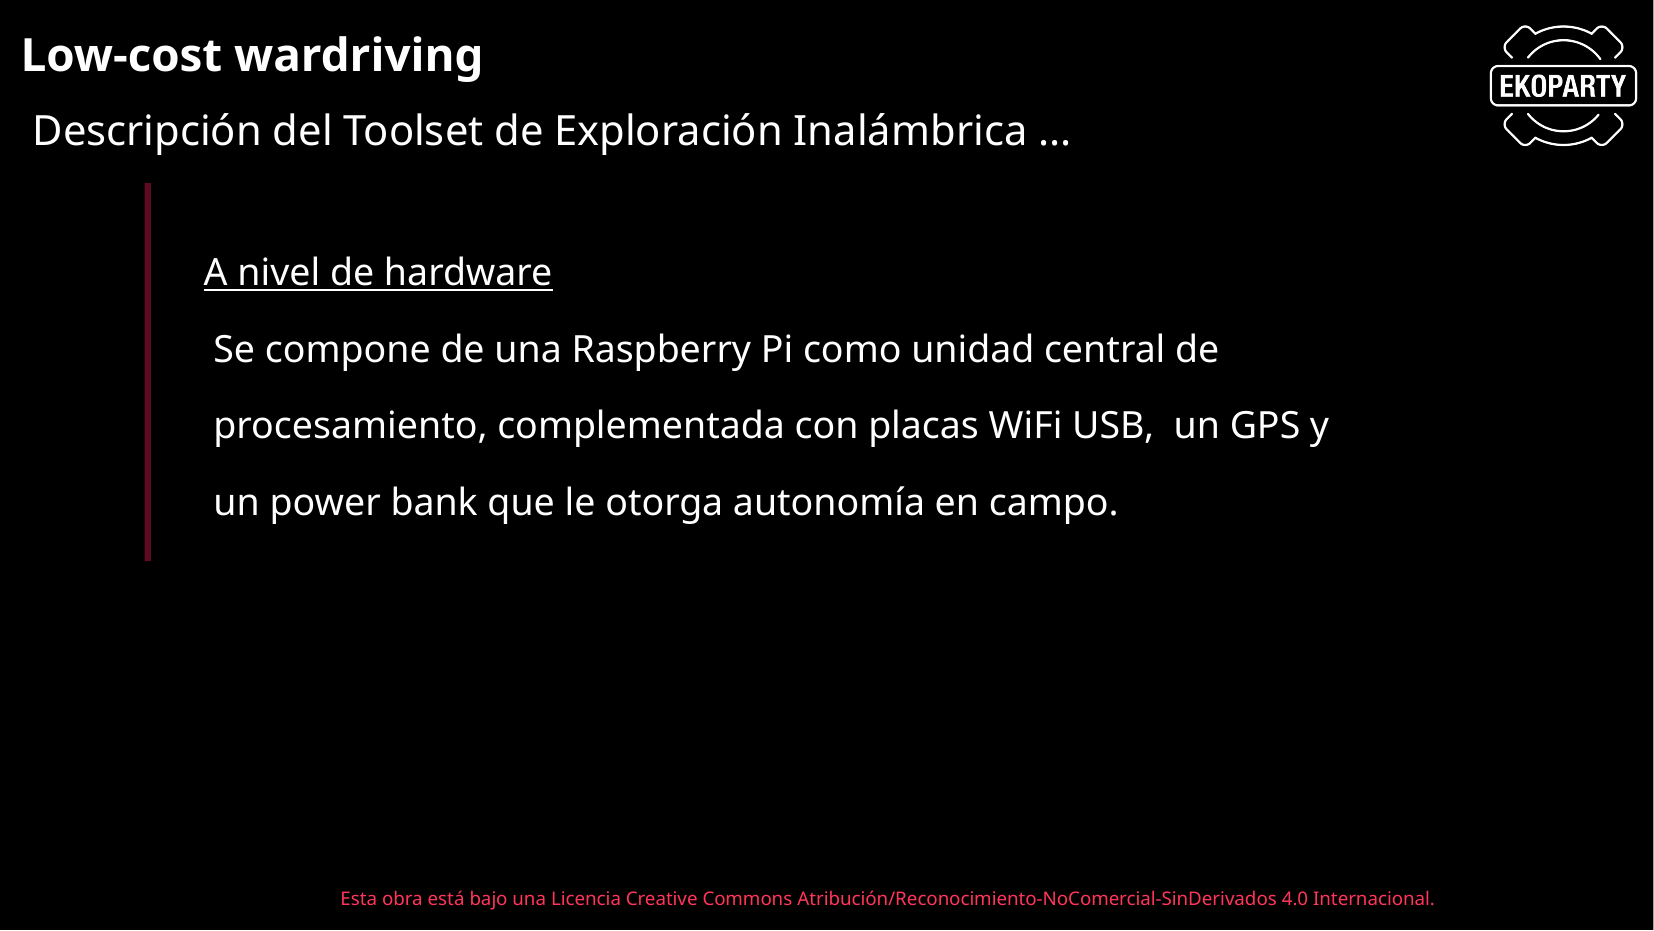

Low-cost wardriving
Descripción del Toolset de Exploración Inalámbrica ...
A nivel de hardware
 Se compone de una Raspberry Pi como unidad central de
 procesamiento, complementada con placas WiFi USB, un GPS y
 un power bank que le otorga autonomía en campo.
Sub-Área: Teoría de la computación
Esta obra está bajo una Licencia Creative Commons Atribución/Reconocimiento-NoComercial-SinDerivados 4.0 Internacional.